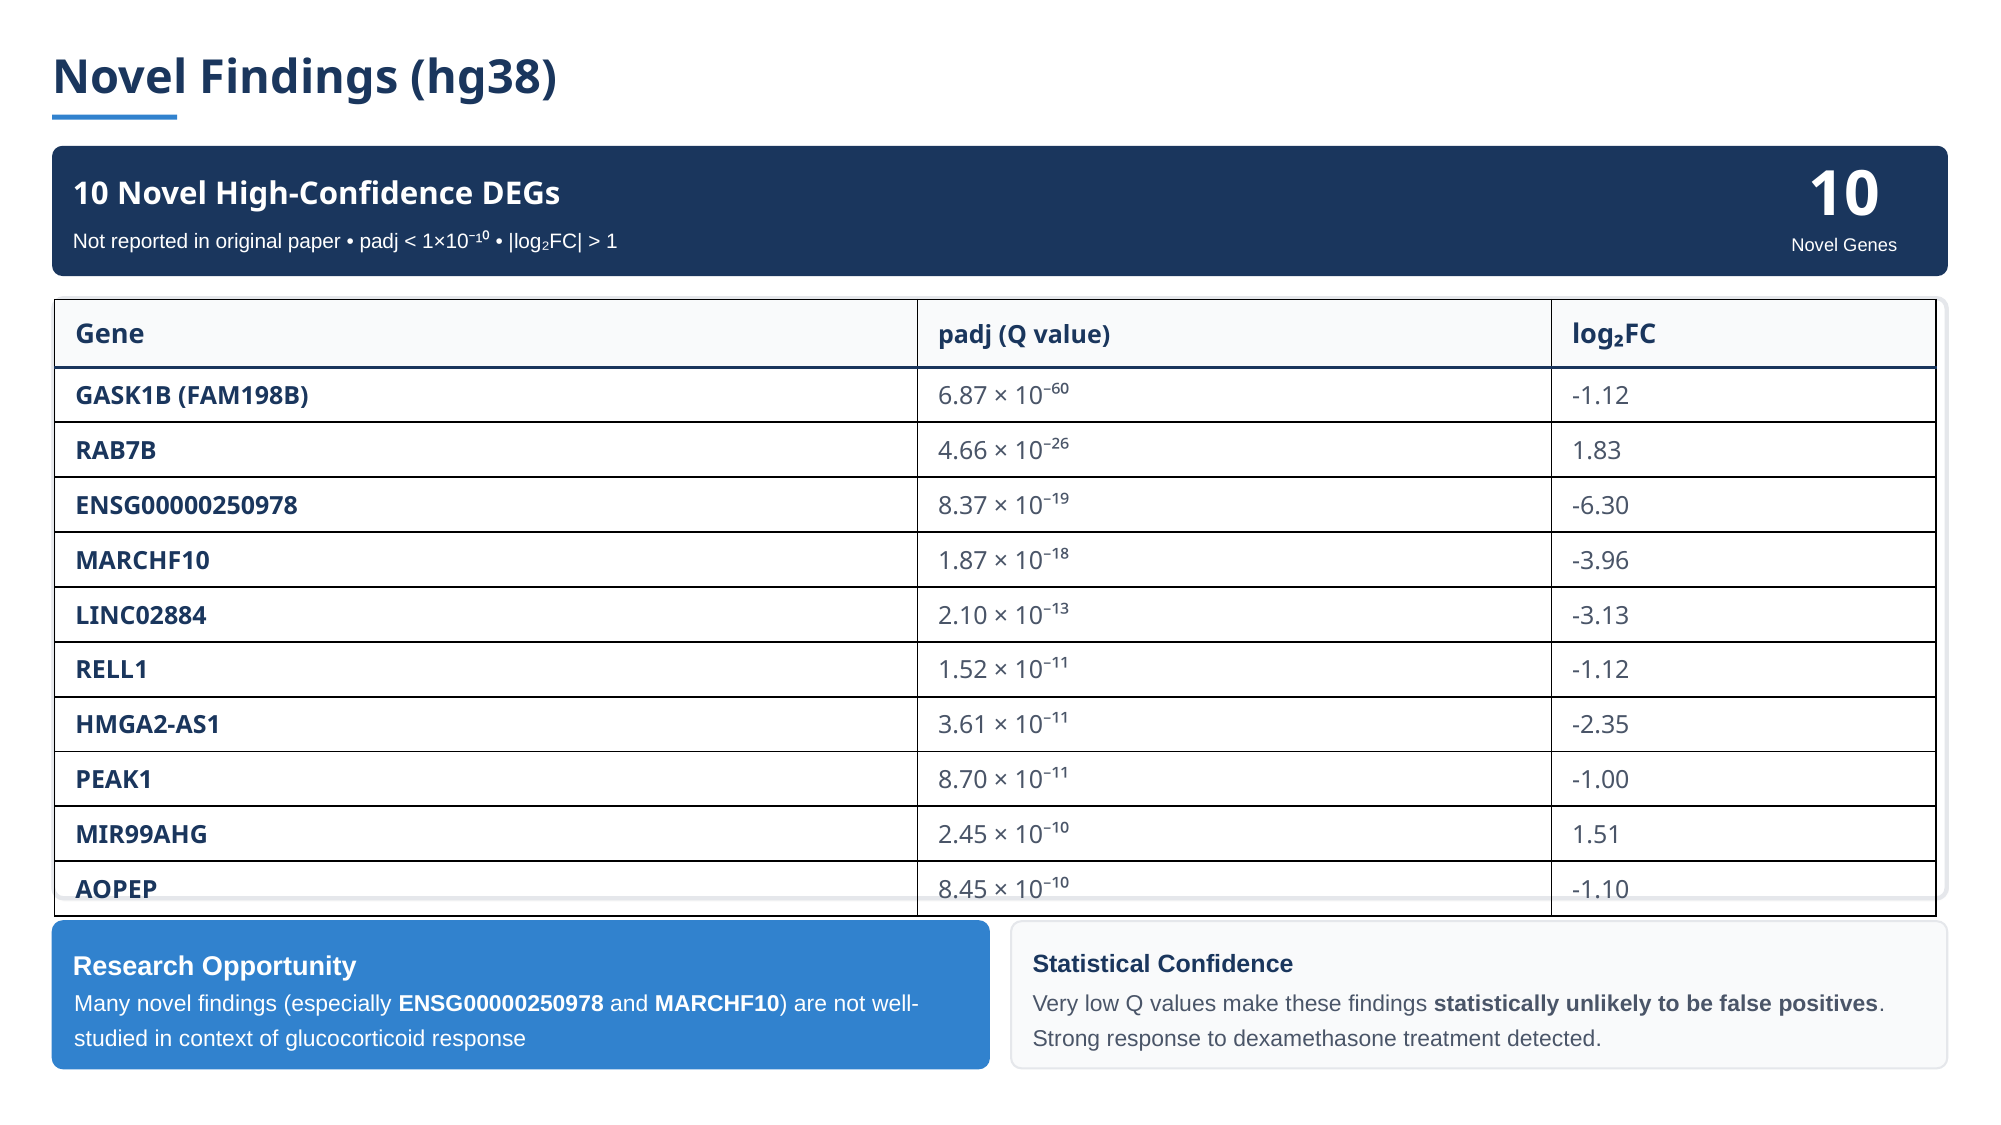

Novel Findings (hg38)
10
10 Novel High-Confidence DEGs
Not reported in original paper • padj < 1×10⁻¹⁰ • |log₂FC| > 1
Novel Genes
| Gene | padj (Q value) | log₂FC |
| --- | --- | --- |
| GASK1B (FAM198B) | 6.87 × 10⁻⁶⁰ | -1.12 |
| RAB7B | 4.66 × 10⁻²⁶ | 1.83 |
| ENSG00000250978 | 8.37 × 10⁻¹⁹ | -6.30 |
| MARCHF10 | 1.87 × 10⁻¹⁸ | -3.96 |
| LINC02884 | 2.10 × 10⁻¹³ | -3.13 |
| RELL1 | 1.52 × 10⁻¹¹ | -1.12 |
| HMGA2-AS1 | 3.61 × 10⁻¹¹ | -2.35 |
| PEAK1 | 8.70 × 10⁻¹¹ | -1.00 |
| MIR99AHG | 2.45 × 10⁻¹⁰ | 1.51 |
| AOPEP | 8.45 × 10⁻¹⁰ | -1.10 |
Statistical Confidence
Research Opportunity
Many novel findings (especially ENSG00000250978 and MARCHF10) are not well-studied in context of glucocorticoid response
Very low Q values make these findings statistically unlikely to be false positives. Strong response to dexamethasone treatment detected.